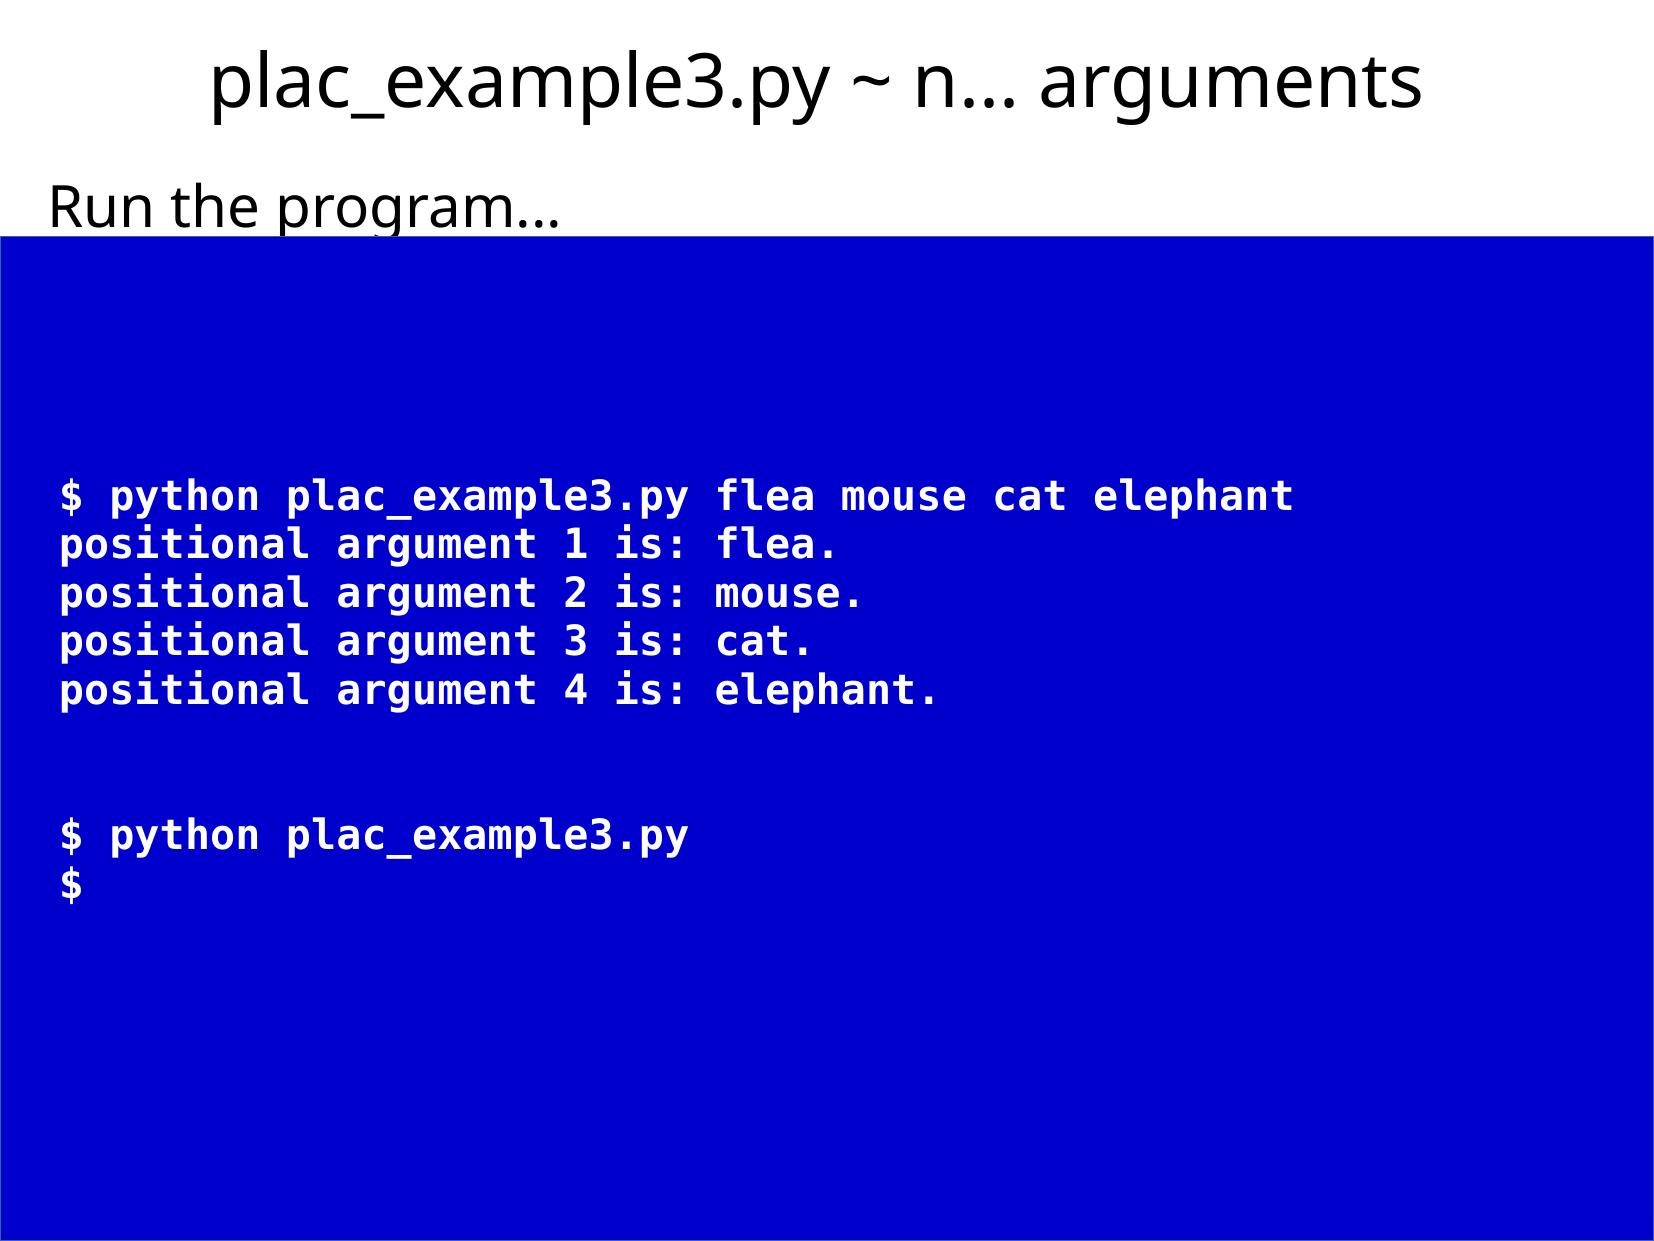

# plac_example3.py ~ n... arguments
Run the program...
$ python plac_example3.py flea mouse cat elephant
positional argument 1 is: flea.
positional argument 2 is: mouse.
positional argument 3 is: cat.
positional argument 4 is: elephant.
$ python plac_example3.py
$